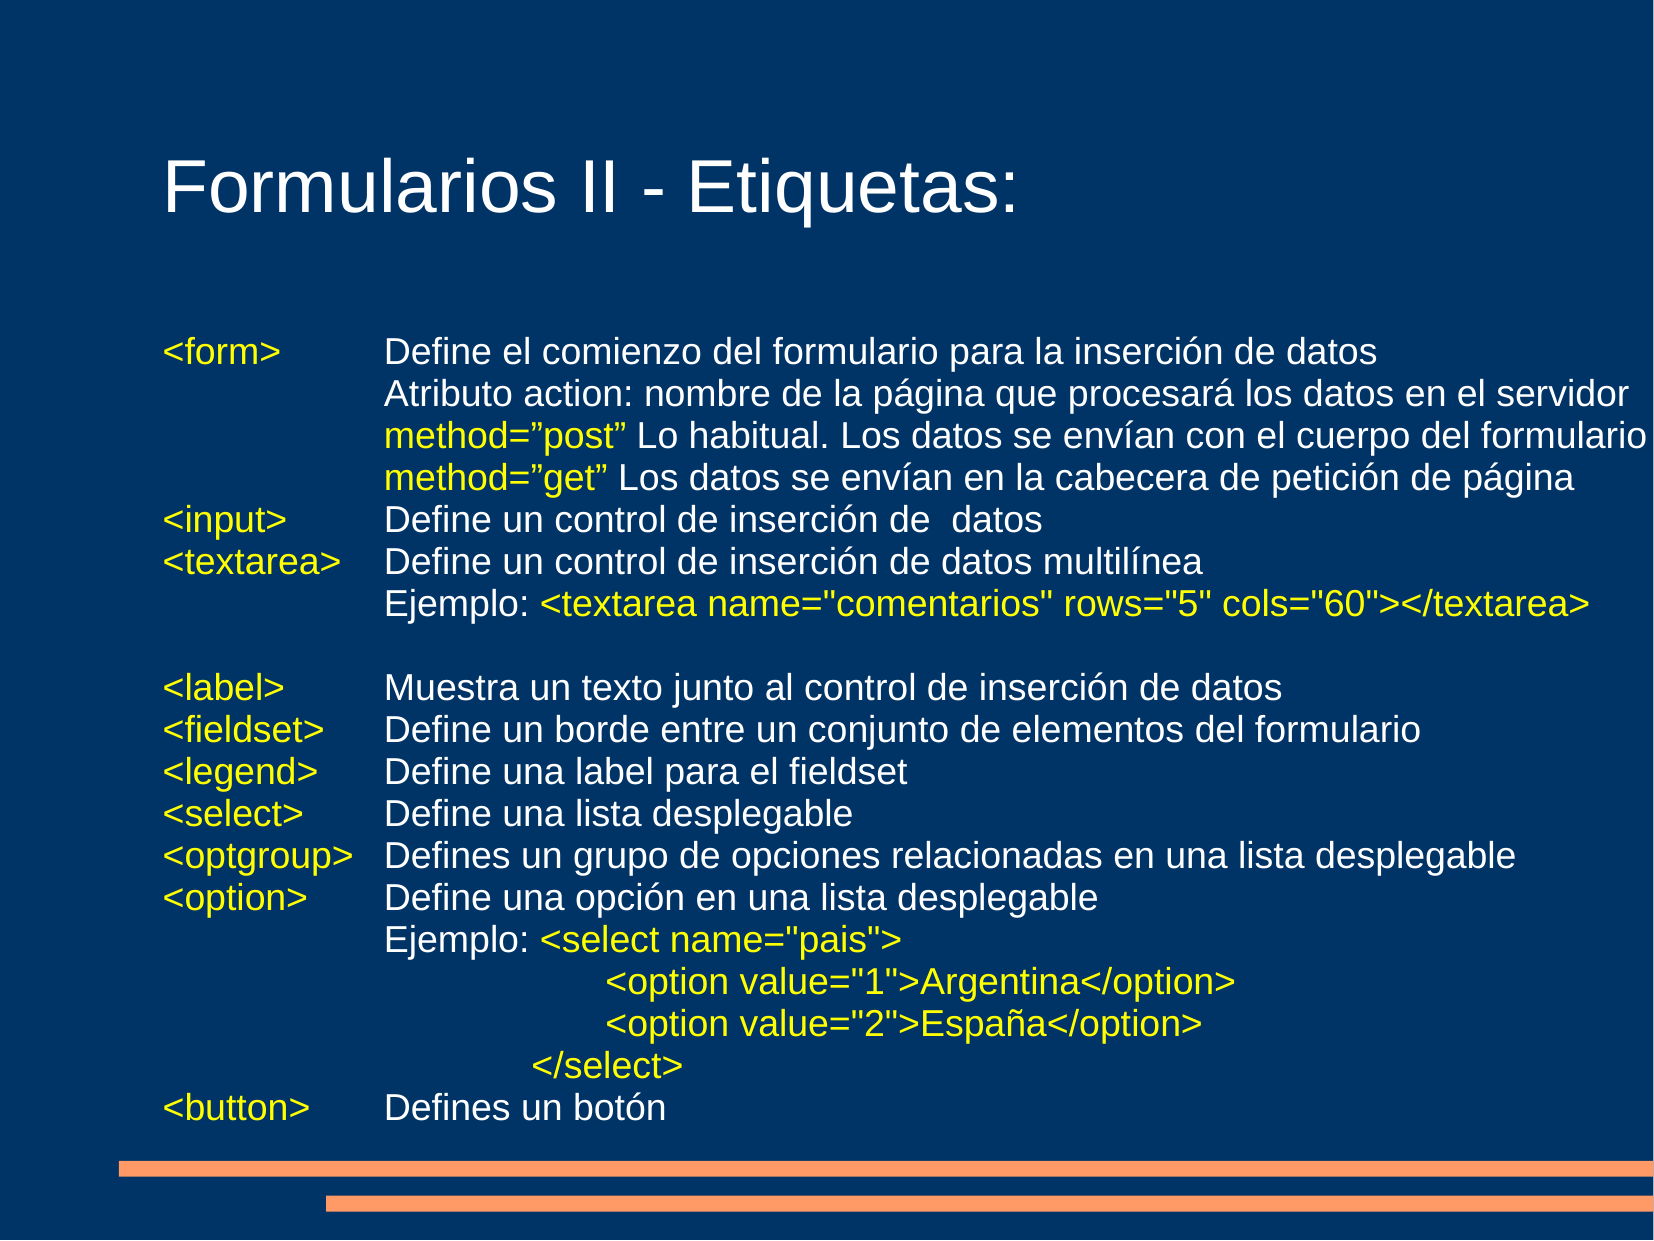

Formularios II - Etiquetas:
<form> 		Define el comienzo del formulario para la inserción de datos
			Atributo action: nombre de la página que procesará los datos en el servidor
			method=”post” Lo habitual. Los datos se envían con el cuerpo del formulario
			method=”get” Los datos se envían en la cabecera de petición de página
<input> 		Define un control de inserción de datos
<textarea> 	Define un control de inserción de datos multilínea
			Ejemplo: <textarea name="comentarios" rows="5" cols="60"></textarea>
<label> 		Muestra un texto junto al control de inserción de datos
<fieldset> 	Define un borde entre un conjunto de elementos del formulario
<legend> 	Define una label para el fieldset
<select> 	Define una lista desplegable
<optgroup> 	Defines un grupo de opciones relacionadas en una lista desplegable
<option> 	Define una opción en una lista desplegable
			Ejemplo: <select name="pais">
						<option value="1">Argentina</option>
						<option value="2">España</option>
					</select>
<button> 	Defines un botón